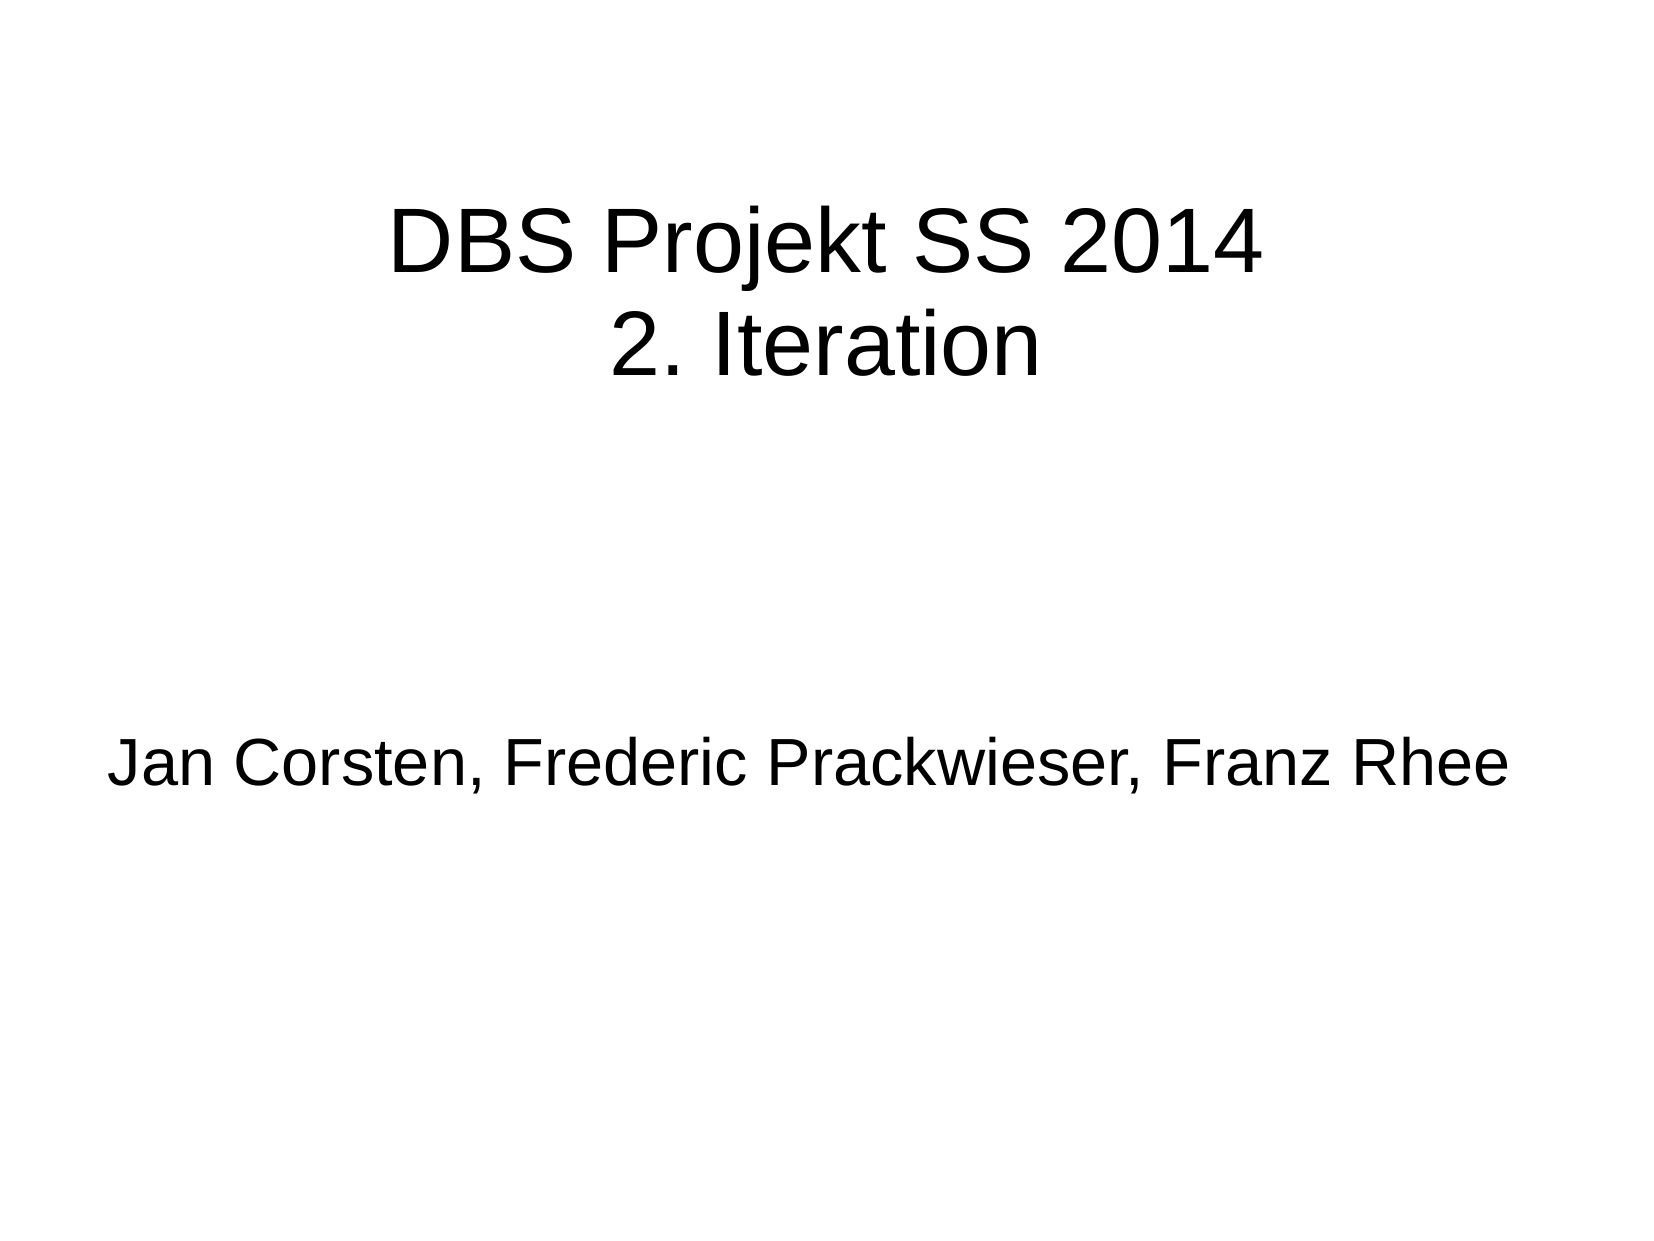

# DBS Projekt SS 2014 2. Iteration
Jan Corsten, Frederic Prackwieser, Franz Rhee